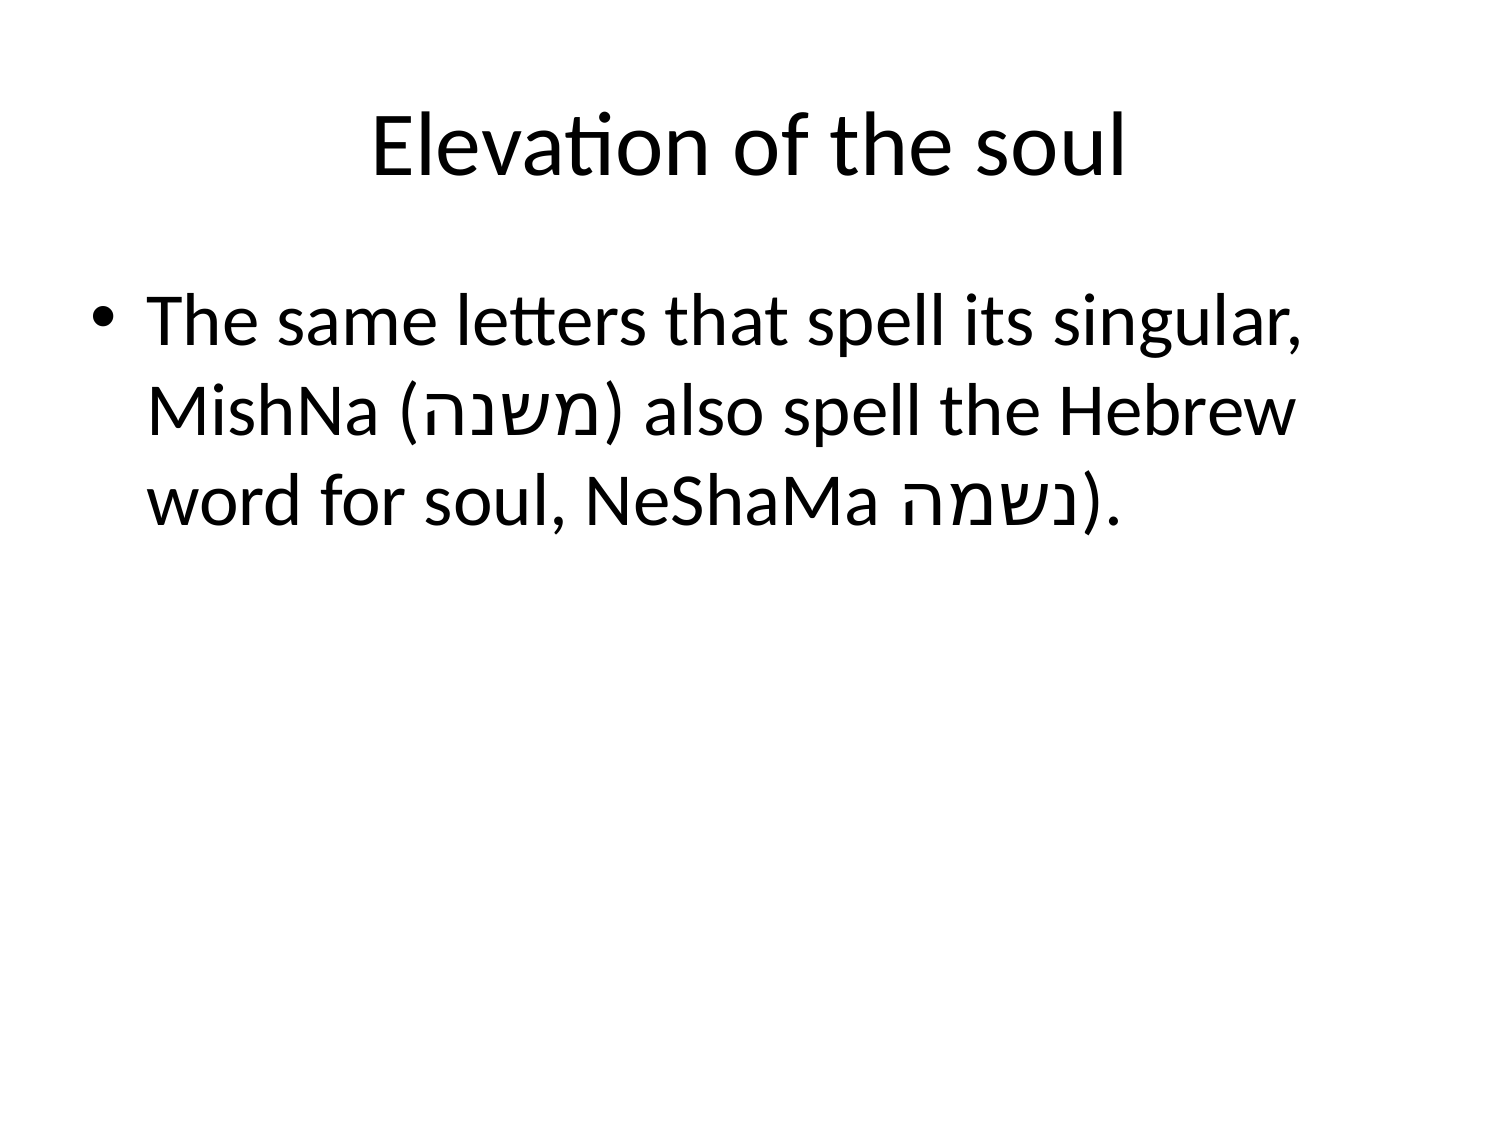

# Elevation of the soul
The same letters that spell its singular, MishNa (משנה) also spell the Hebrew word for soul, NeShaMa נשמה).